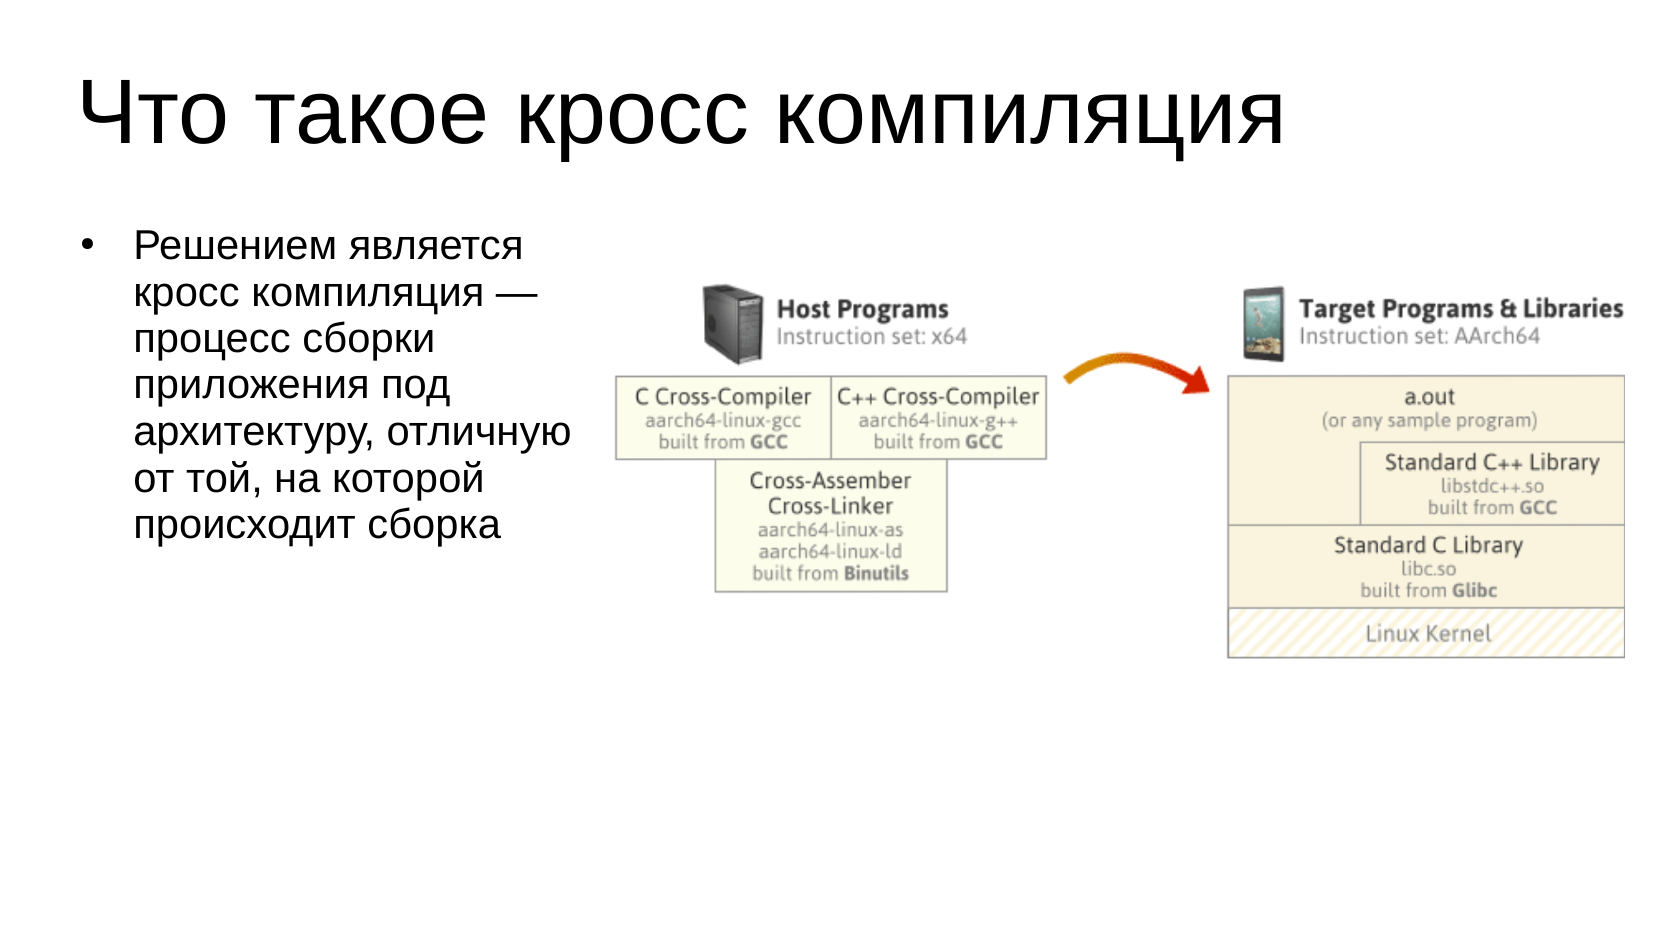

Что такое кросс компиляция
# Решением является кросс компиляция — процесс сборки приложения под архитектуру, отличную от той, на которой происходит сборка